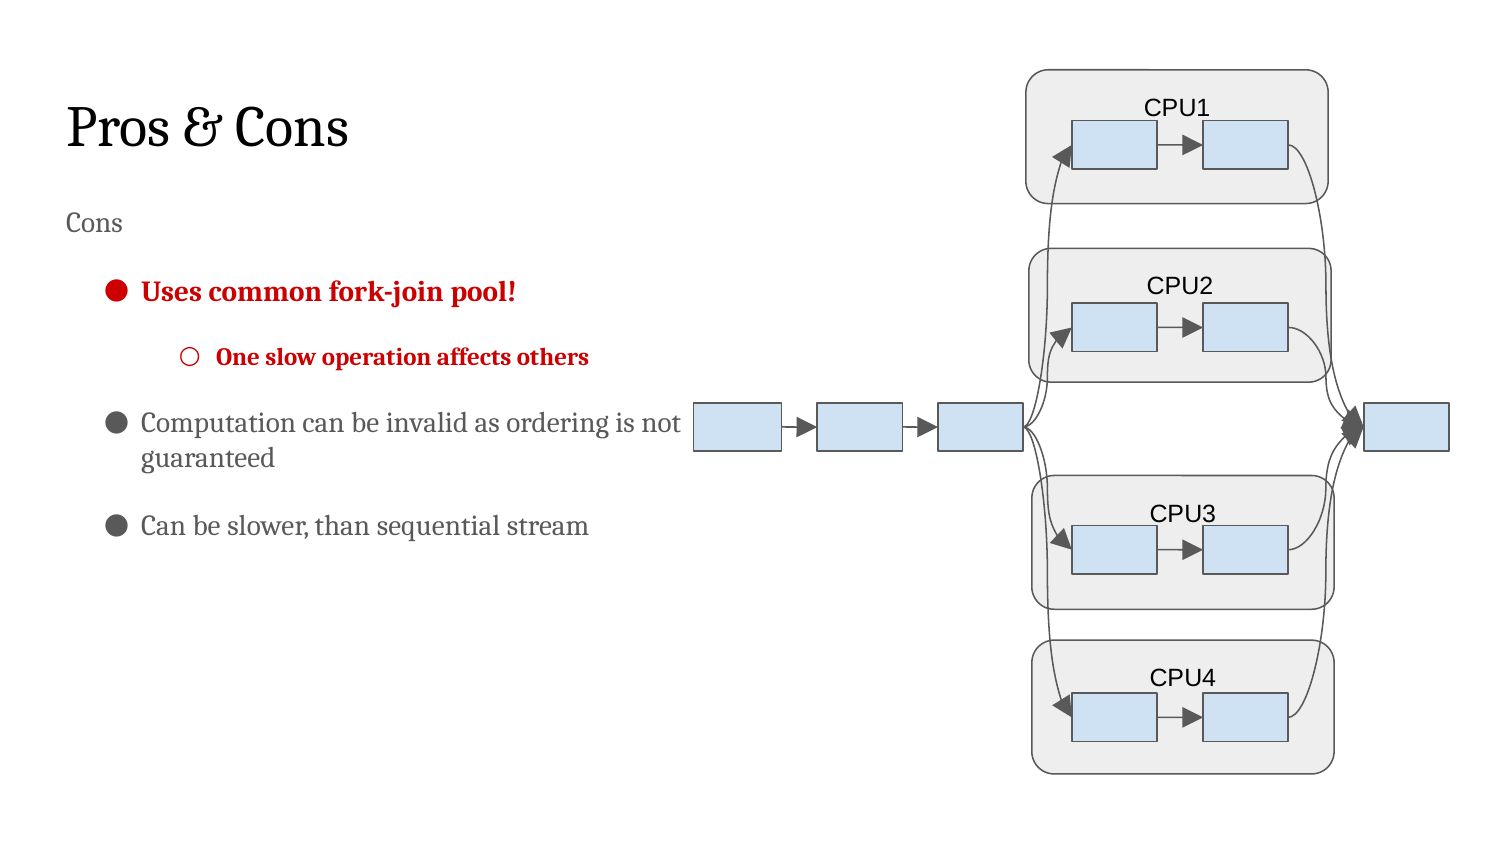

CPU1
# Pros & Cons
Cons
Uses common fork-join pool!
One slow operation affects others
Computation can be invalid as ordering is not guaranteed
Can be slower, than sequential stream
CPU2
CPU3
CPU4